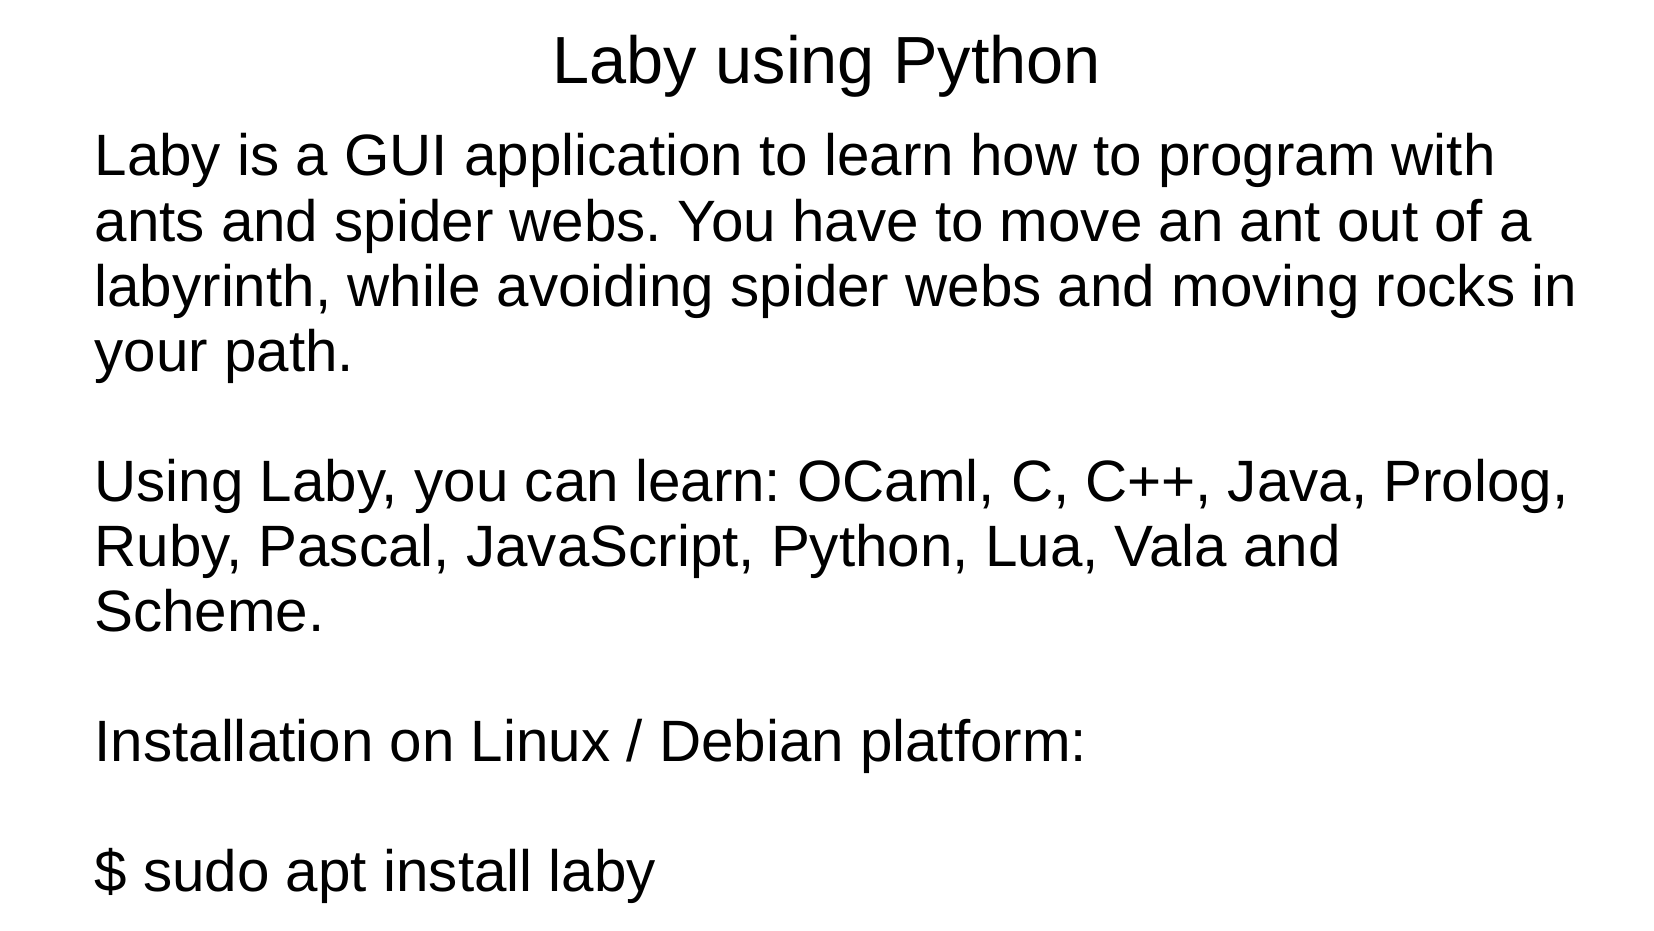

# Laby using Python
Laby is a GUI application to learn how to program with ants and spider webs. You have to move an ant out of a labyrinth, while avoiding spider webs and moving rocks in your path.
Using Laby, you can learn: OCaml, C, C++, Java, Prolog, Ruby, Pascal, JavaScript, Python, Lua, Vala and Scheme.
Installation on Linux / Debian platform:
$ sudo apt install laby